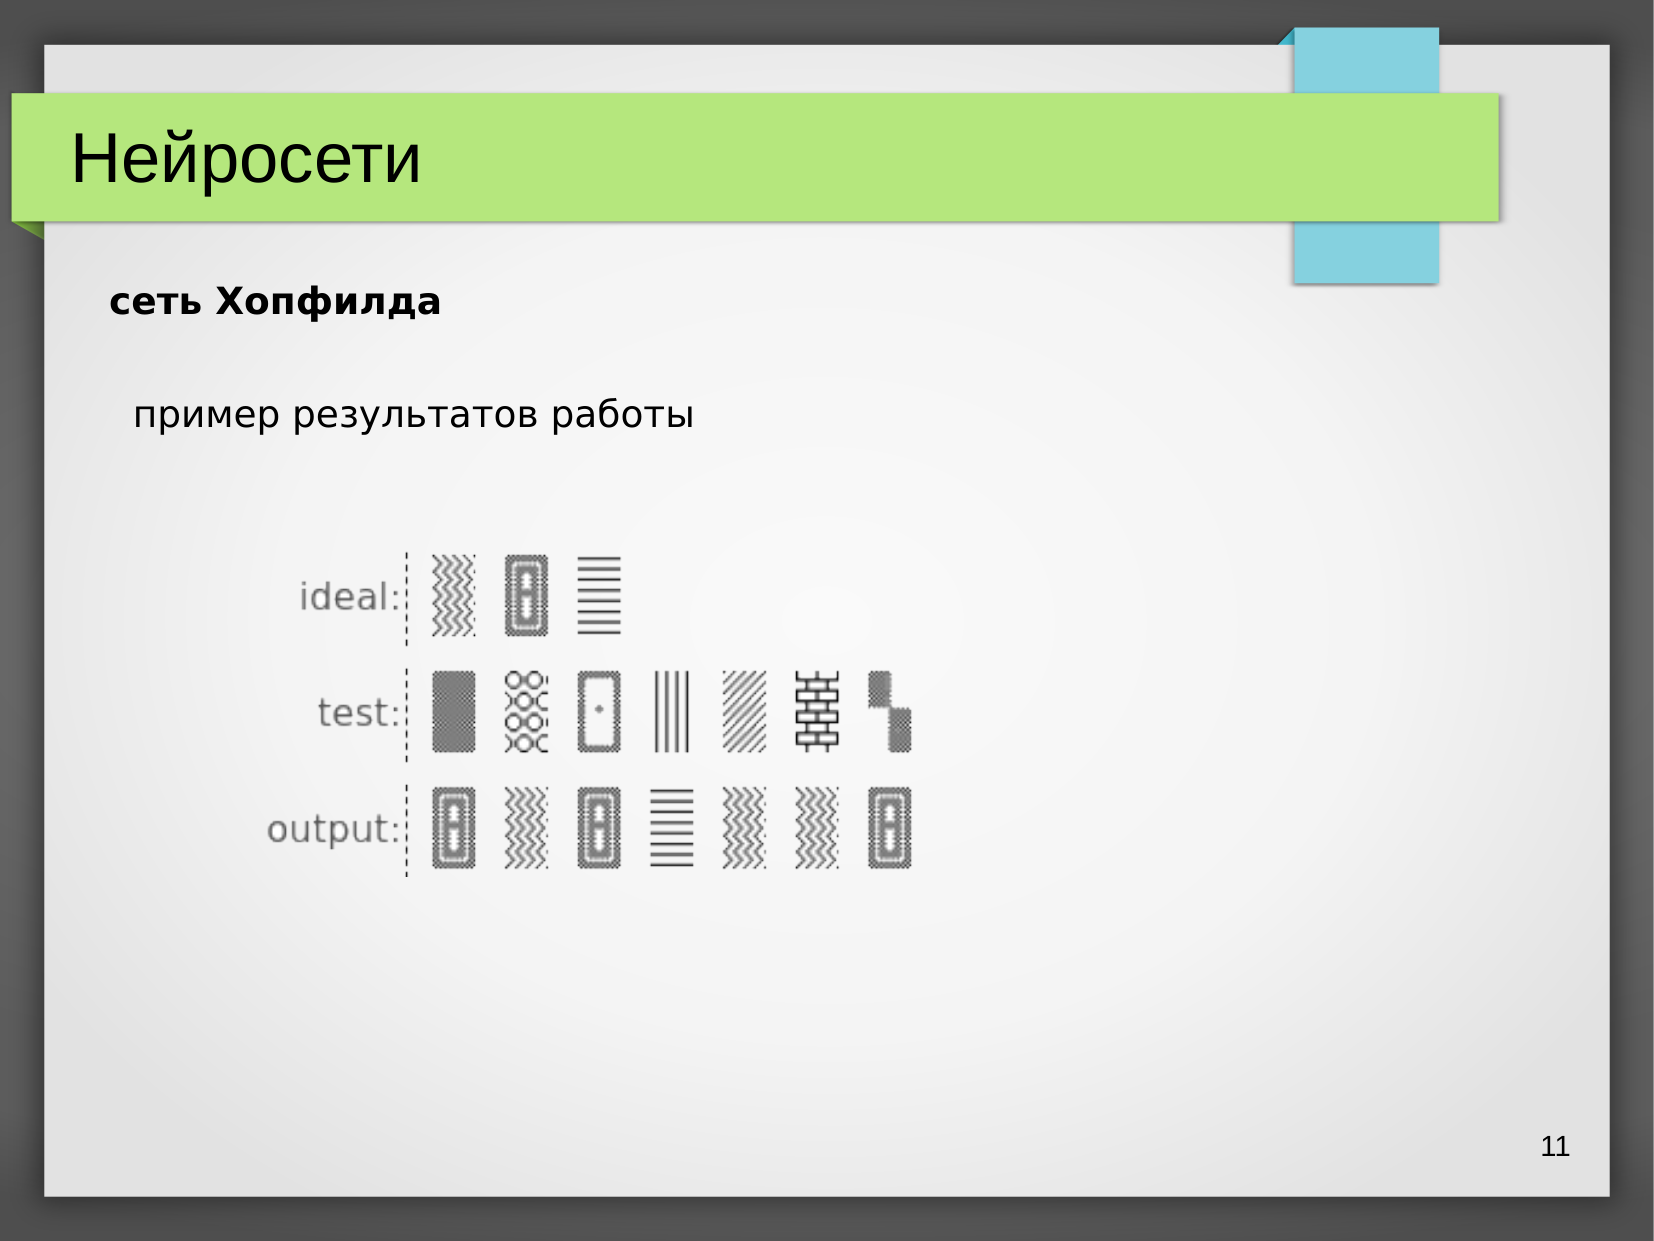

# Нейросети
сеть Хопфилда
пример результатов работы
11